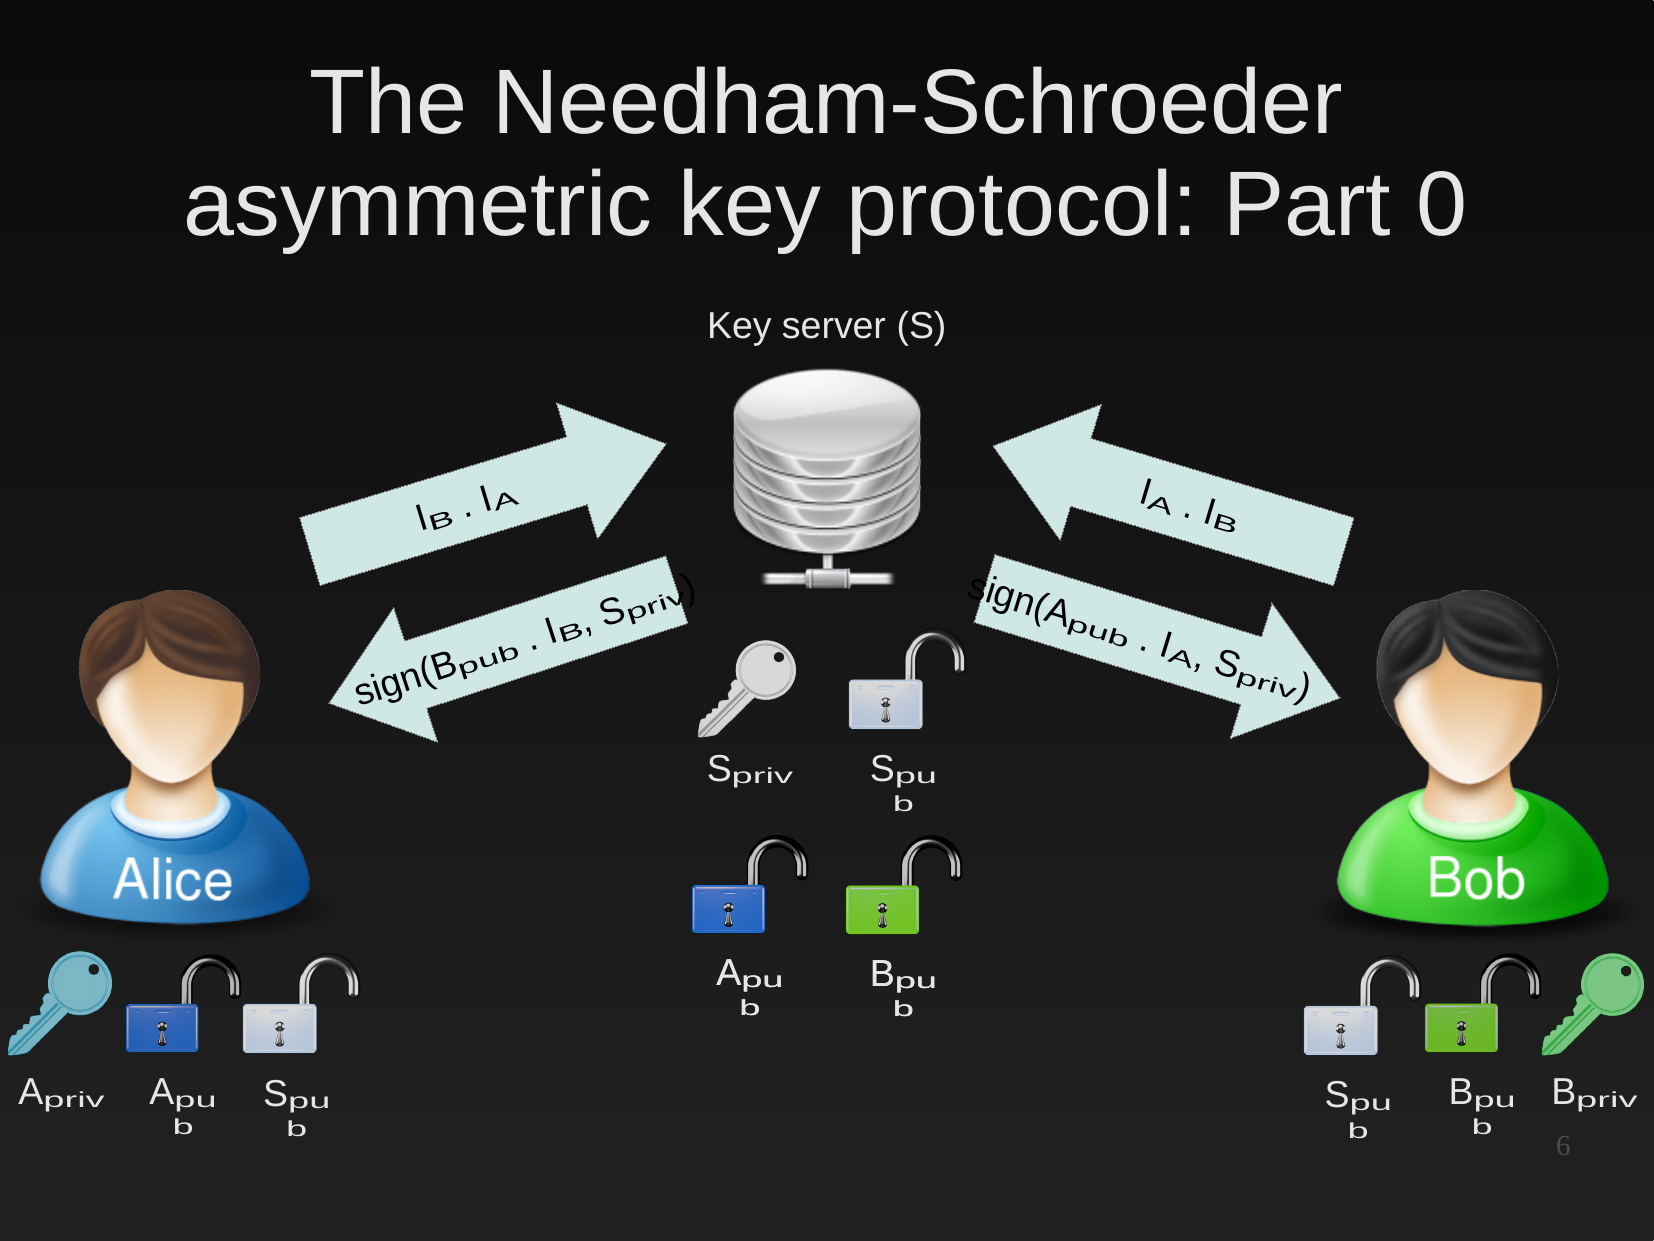

# The Needham-Schroeder asymmetric key protocol: Part 0
Key server (S)
IB . IA
IA . IB
sign(Apub . IA, Spriv)
sign(Bpub . IB, Spriv)
Spub
Spriv
Apub
Bpub
Apub
Bpub
Spub
Bpub
Apub
Spub
Apriv
Bpriv
6